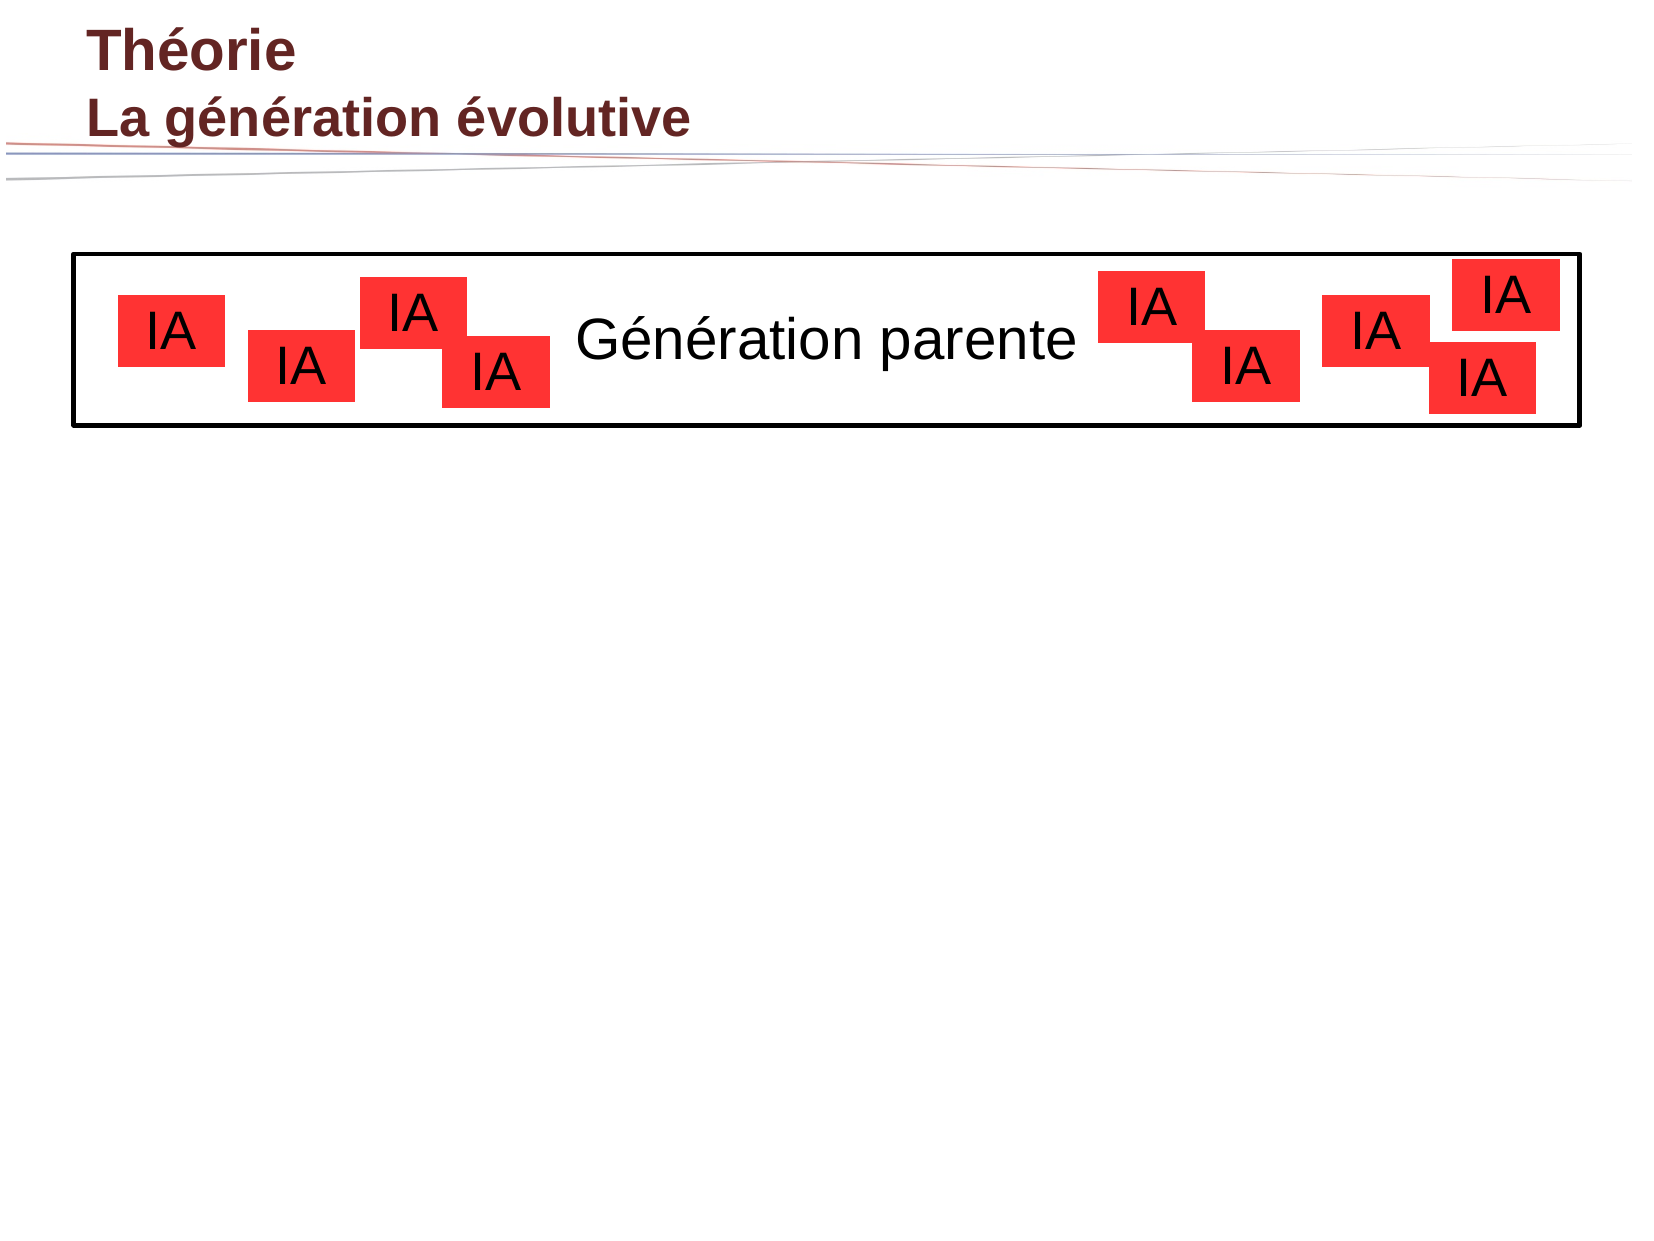

# Théorie La génération évolutive
Génération parente
IA
IA
IA
IA
IA
IA
IA
IA
IA